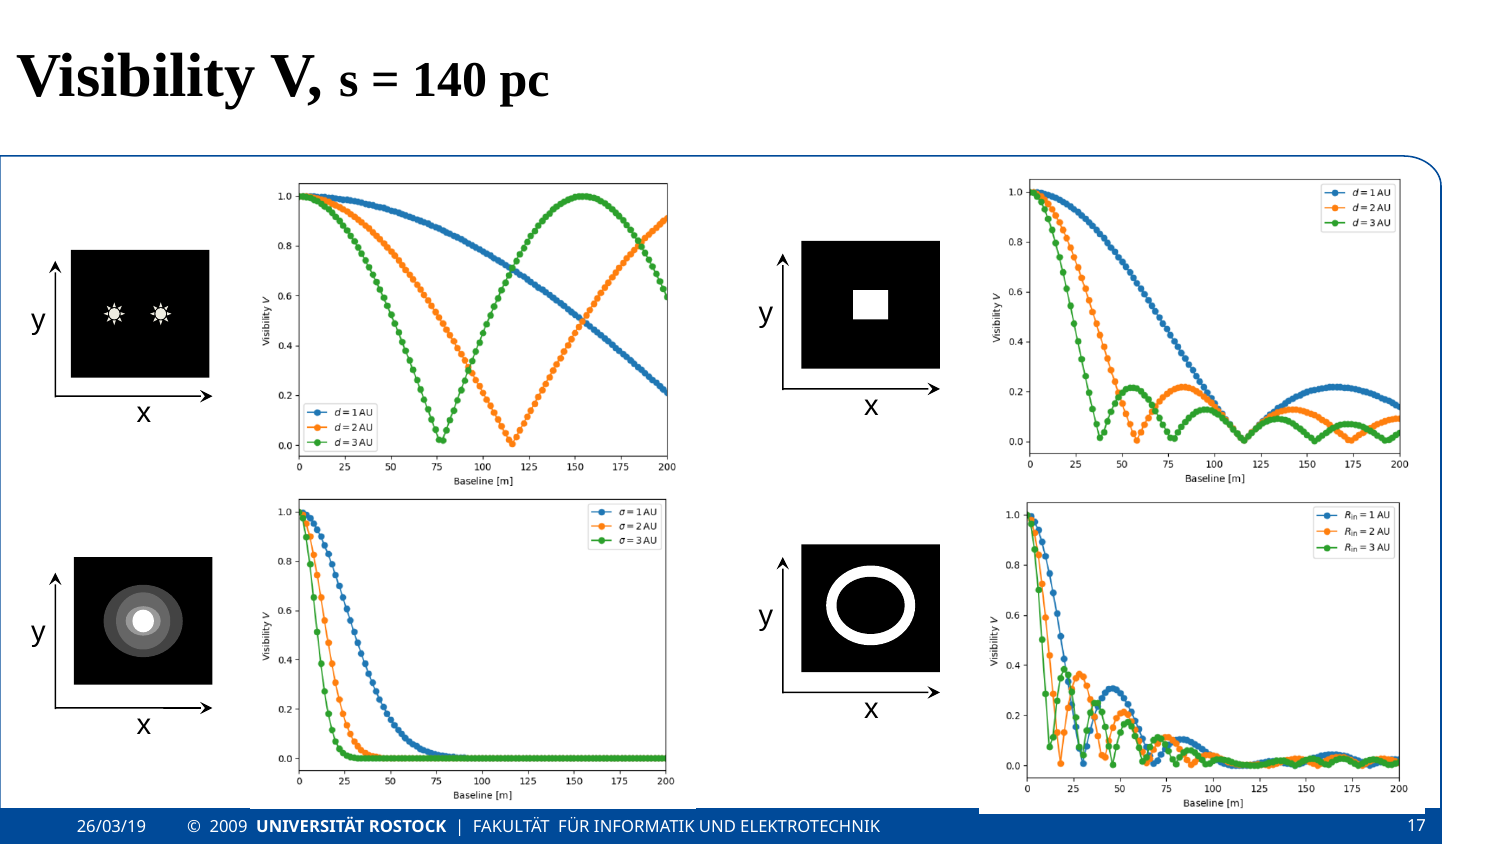

Visibility V, s = 140 pc
y
y
x
x
y
y
x
x
© 2009 UNIVERSITÄT ROSTOCK | FAKULTÄT FÜR INFORMATIK UND ELEKTROTECHNIK
26/03/19